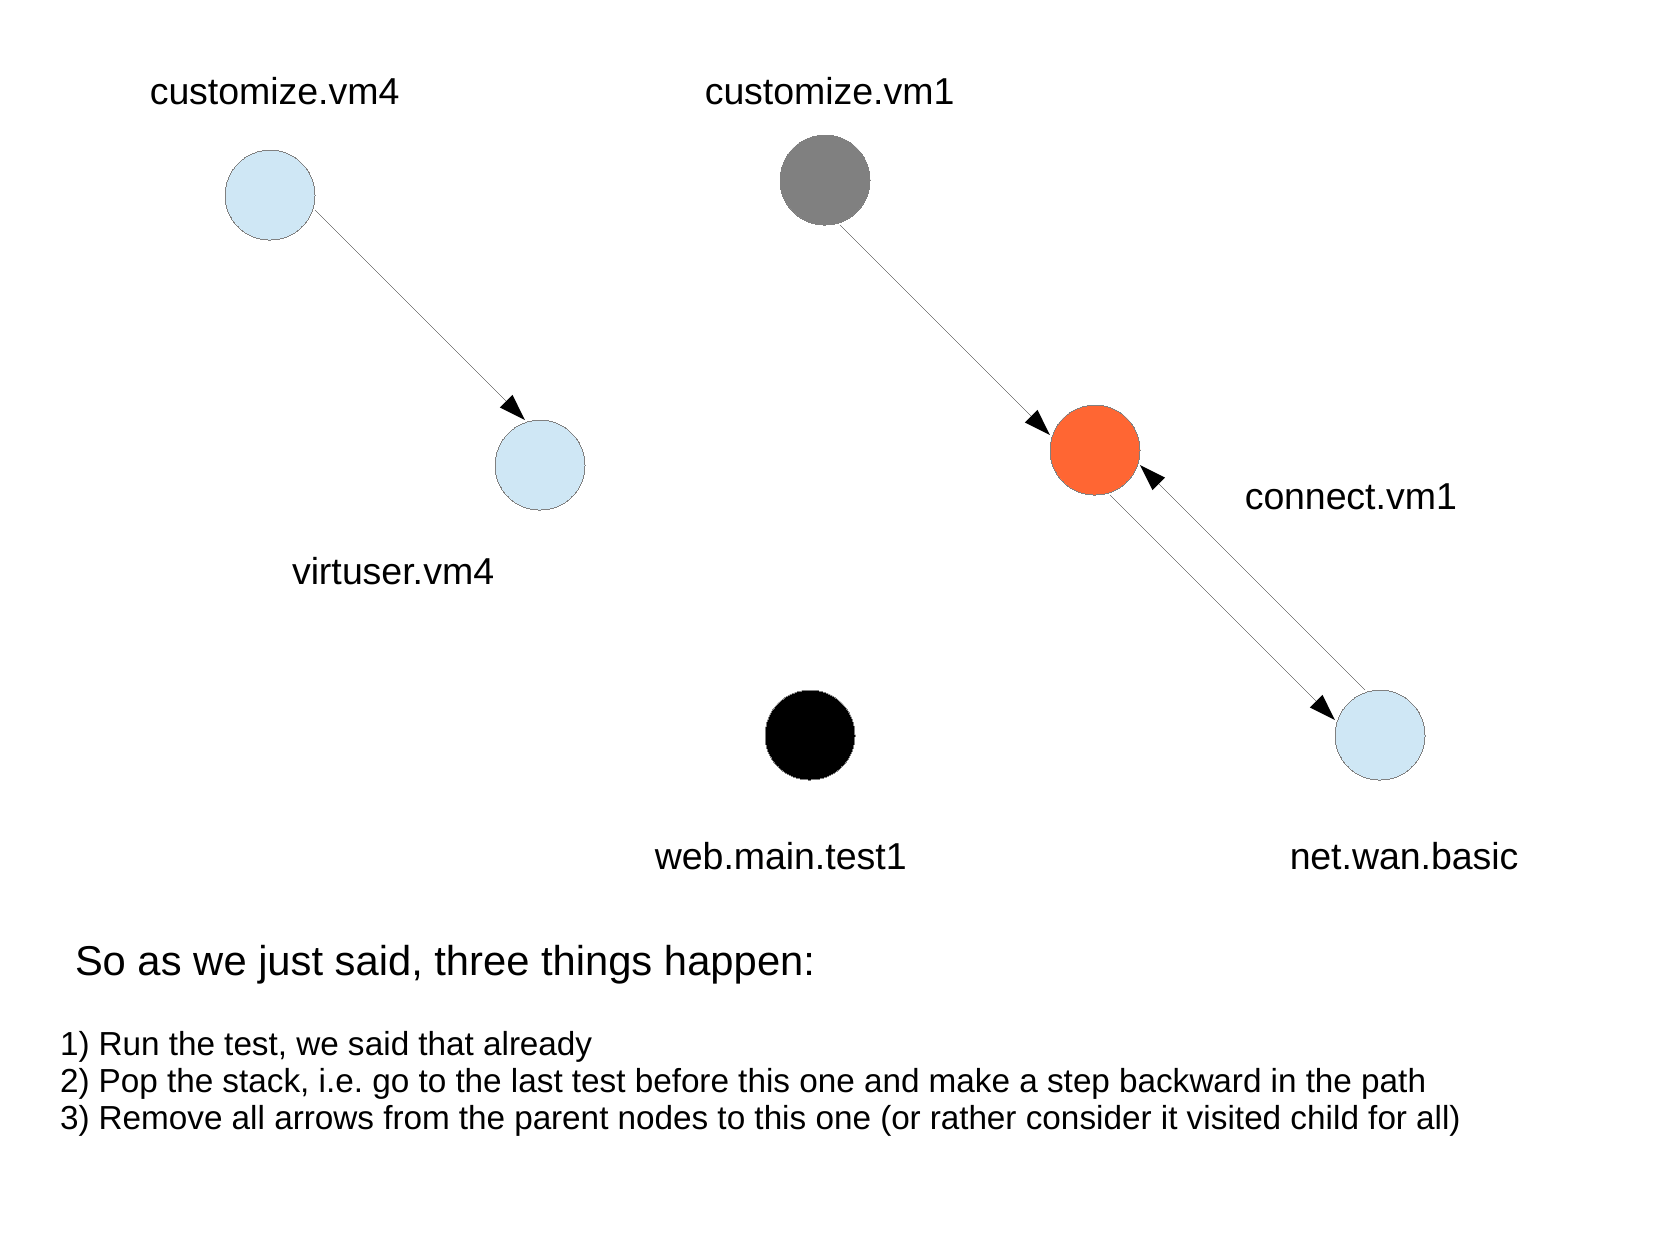

customize.vm4
customize.vm1
connect.vm1
virtuser.vm4
web.main.test1
net.wan.basic
So as we just said, three things happen:
 Run the test, we said that already
 Pop the stack, i.e. go to the last test before this one and make a step backward in the path
 Remove all arrows from the parent nodes to this one (or rather consider it visited child for all)